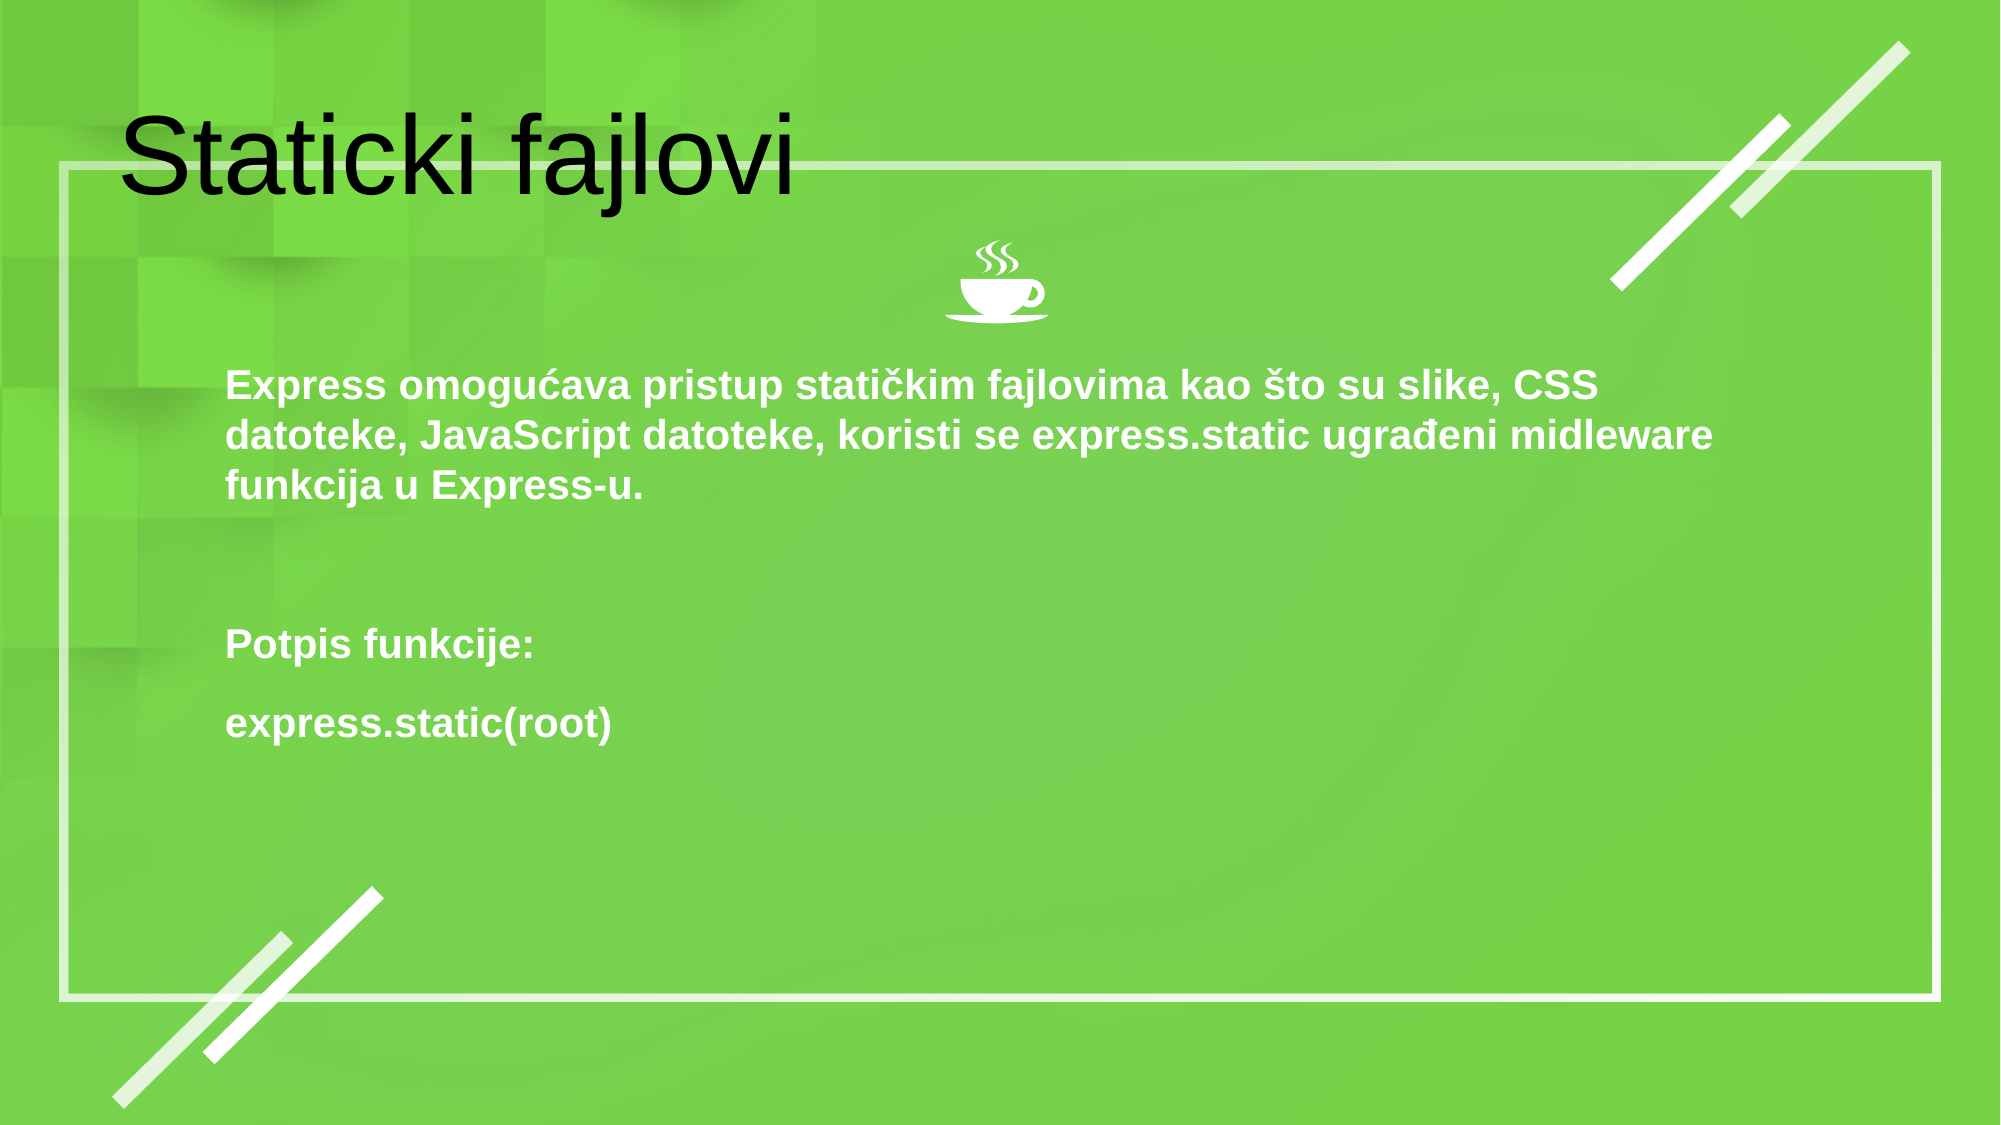

Staticki fajlovi
Express omogućava pristup statičkim fajlovima kao što su slike, CSS datoteke, JavaScript datoteke, koristi se express.static ugrađeni midleware funkcija u Express-u.
Potpis funkcije:
express.static(root)